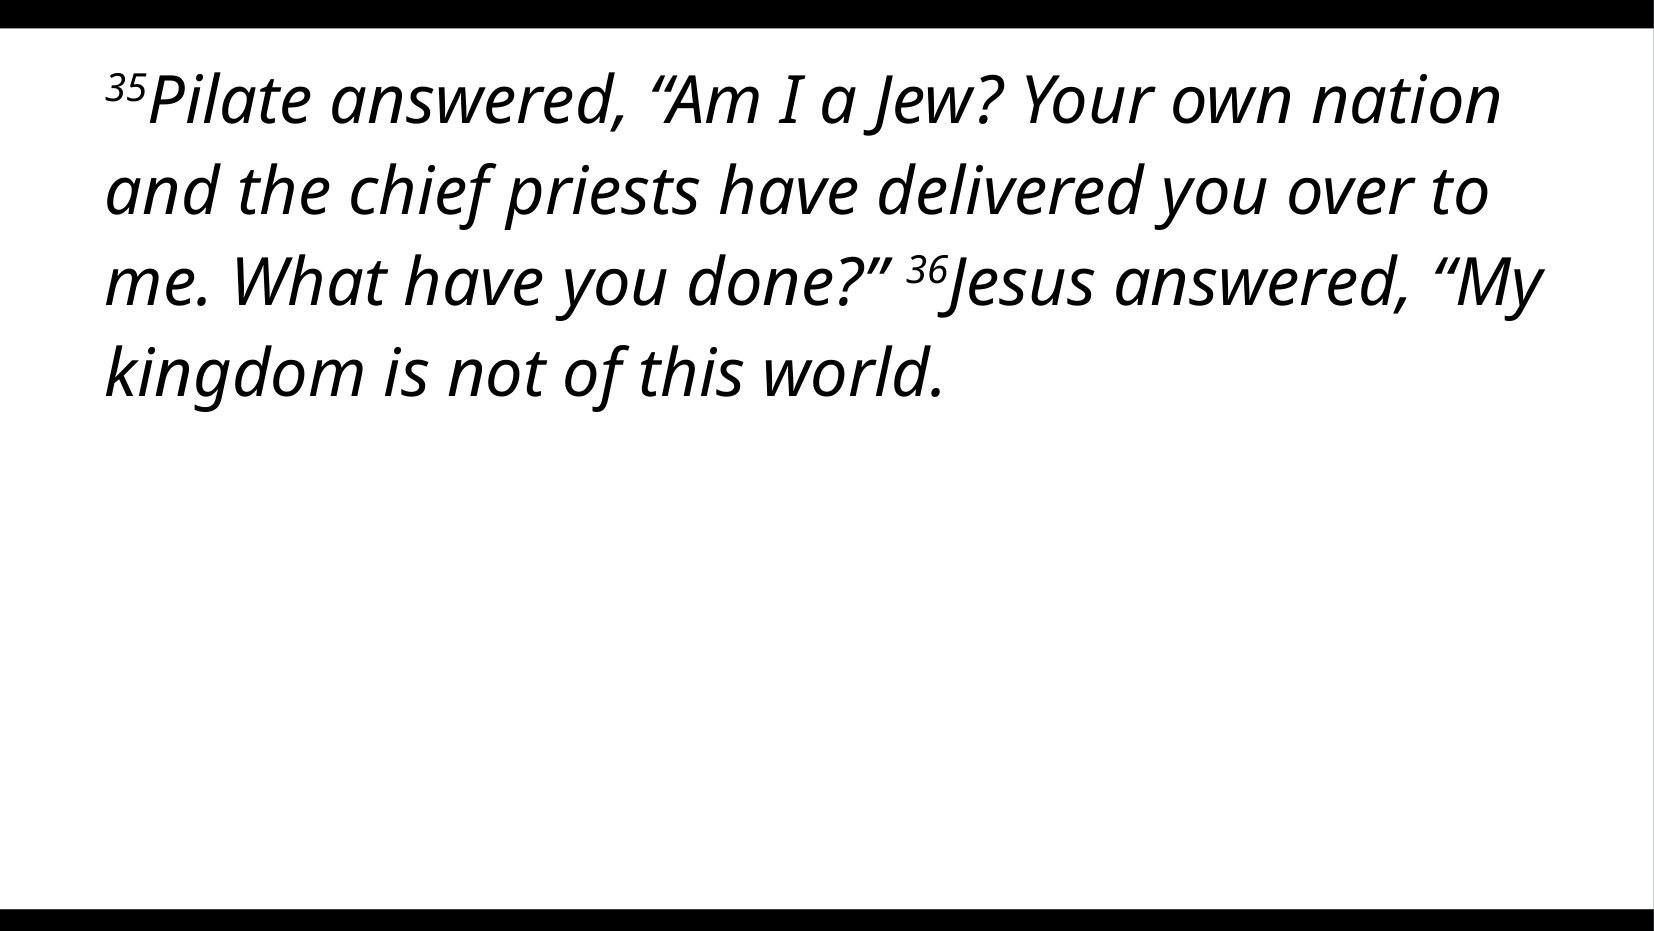

35Pilate answered, “Am I a Jew? Your own nation and the chief priests have delivered you over to me. What have you done?” 36Jesus answered, “My kingdom is not of this world.